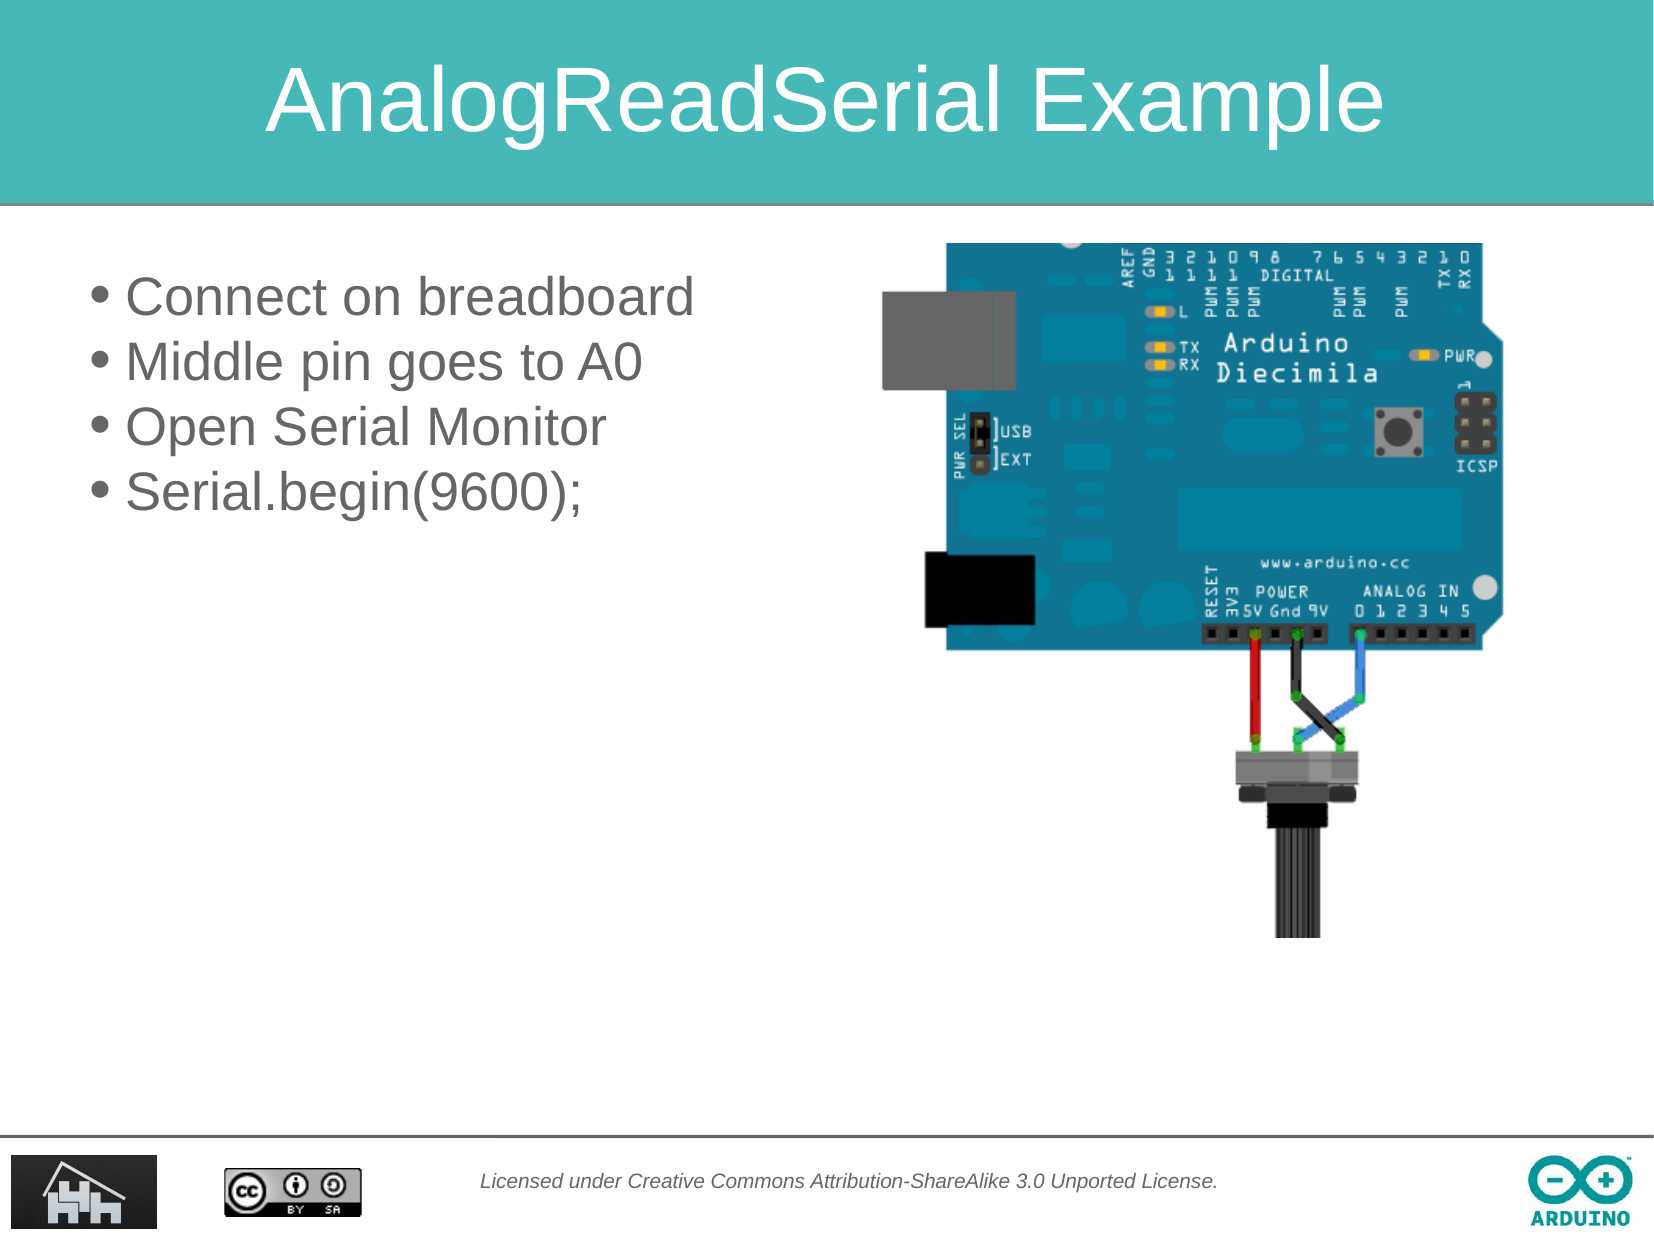

# AnalogReadSerial Example
Connect on breadboard
Middle pin goes to A0
Open Serial Monitor
Serial.begin(9600);